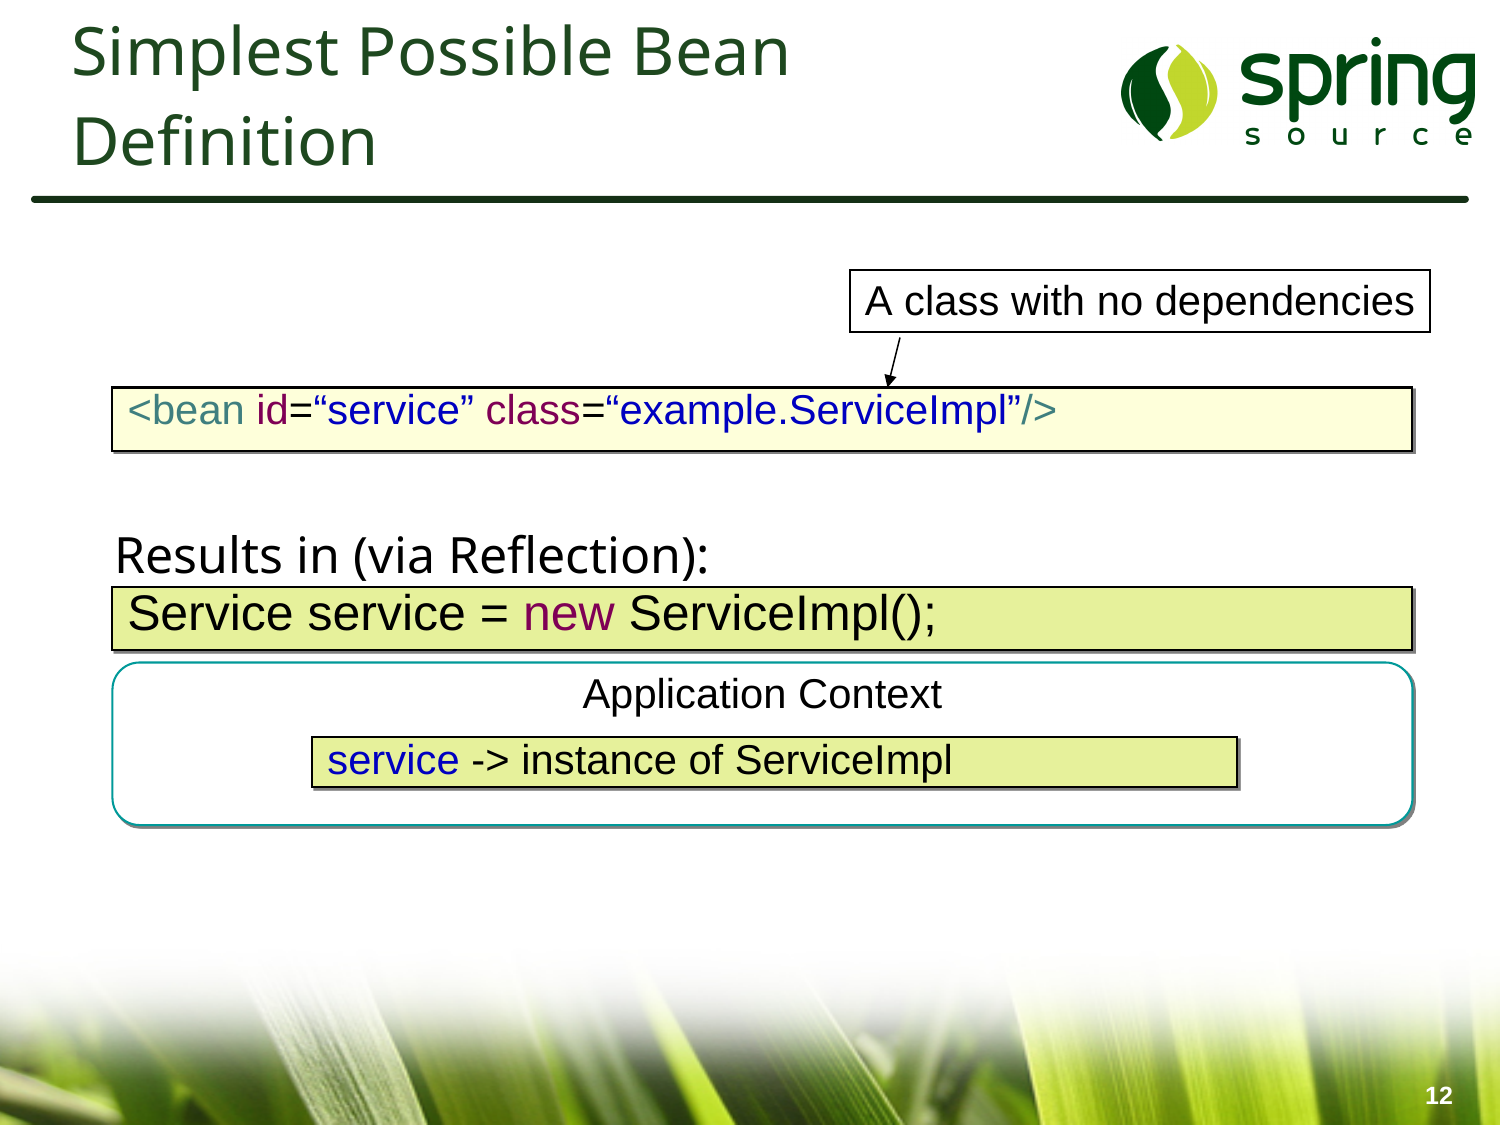

# Simplest Possible Bean Definition
A class with no dependencies
<bean id=“service” class=“example.ServiceImpl”/>
Results in (via Reflection):
Service service = new ServiceImpl();
Application Context
service -> instance of ServiceImpl